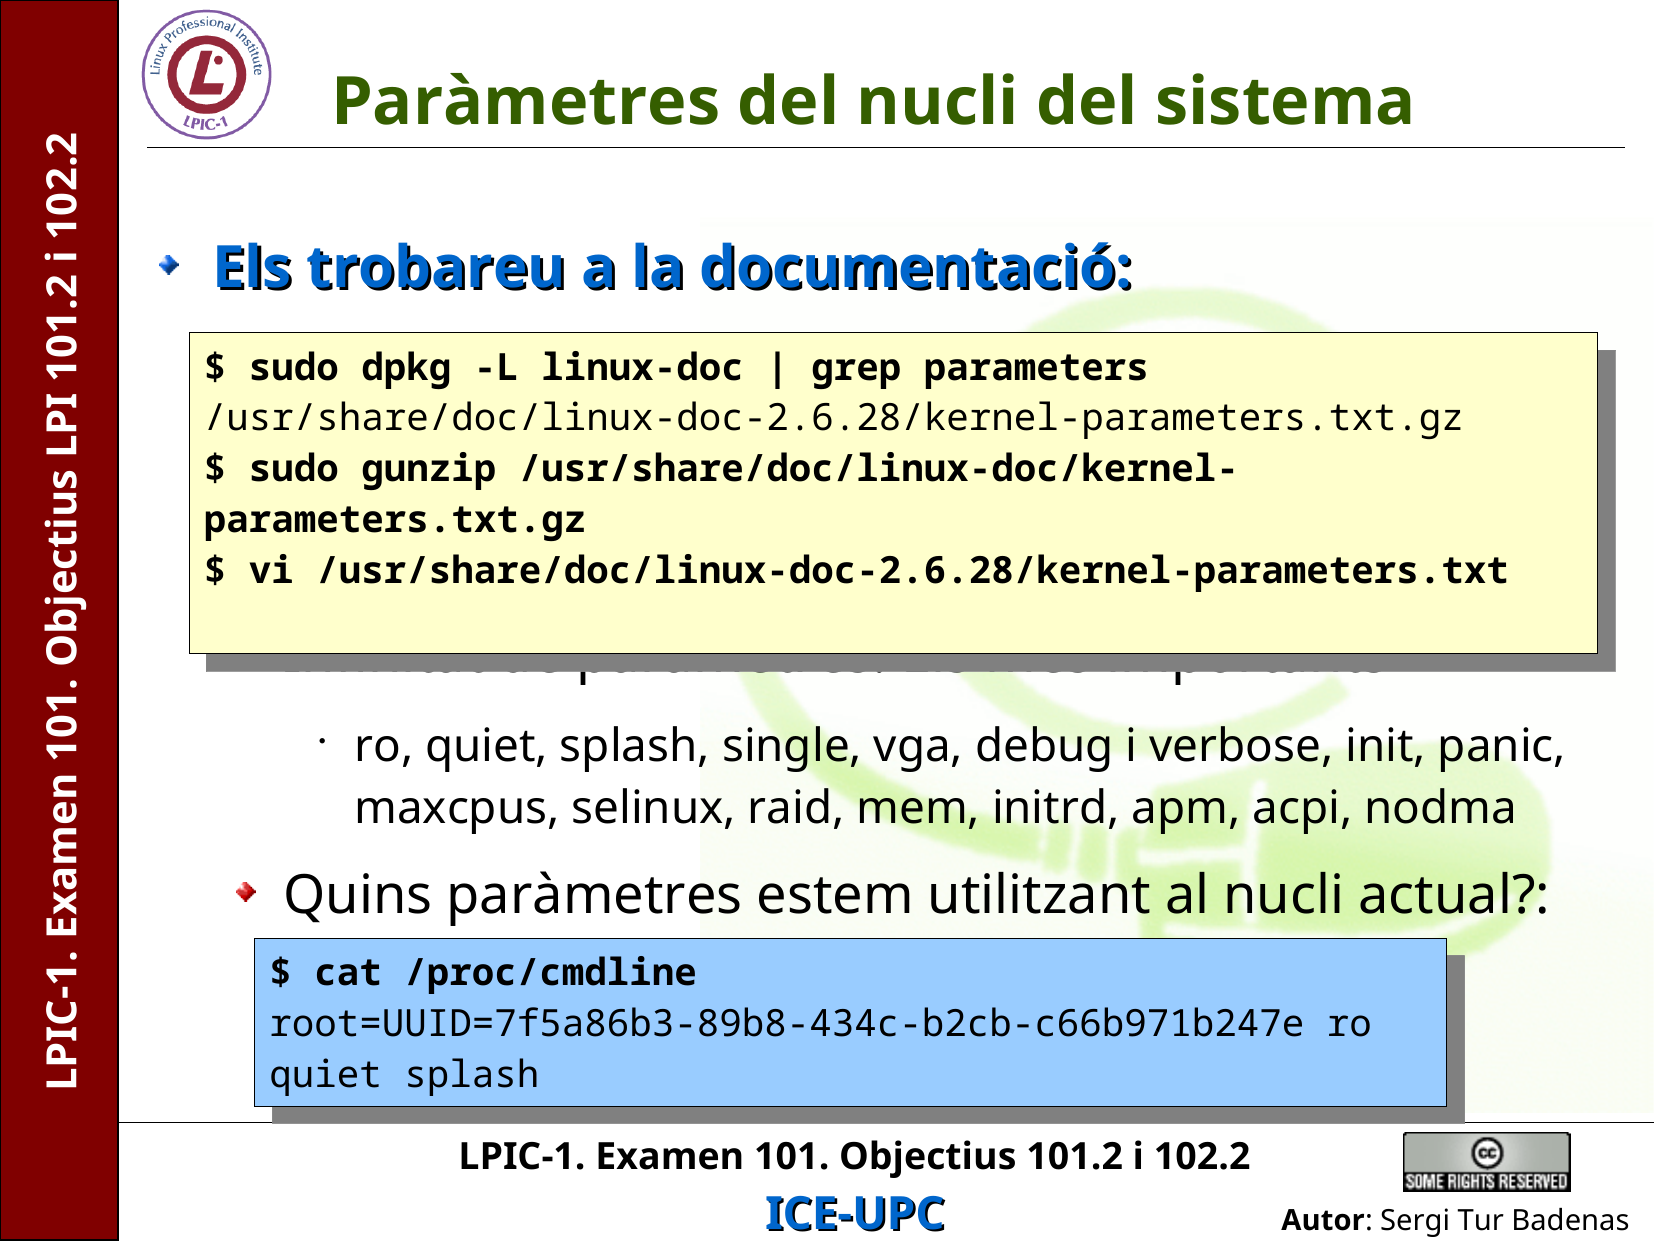

# Paràmetres del nucli del sistema
Els trobareu a la documentació:
Infinitat de paràmetres: Els més importants
ro, quiet, splash, single, vga, debug i verbose, init, panic, maxcpus, selinux, raid, mem, initrd, apm, acpi, nodma
Quins paràmetres estem utilitzant al nucli actual?:
$ sudo dpkg -L linux-doc | grep parameters
/usr/share/doc/linux-doc-2.6.28/kernel-parameters.txt.gz
$ sudo gunzip /usr/share/doc/linux-doc/kernel-parameters.txt.gz
$ vi /usr/share/doc/linux-doc-2.6.28/kernel-parameters.txt
$ cat /proc/cmdline
root=UUID=7f5a86b3-89b8-434c-b2cb-c66b971b247e ro quiet splash